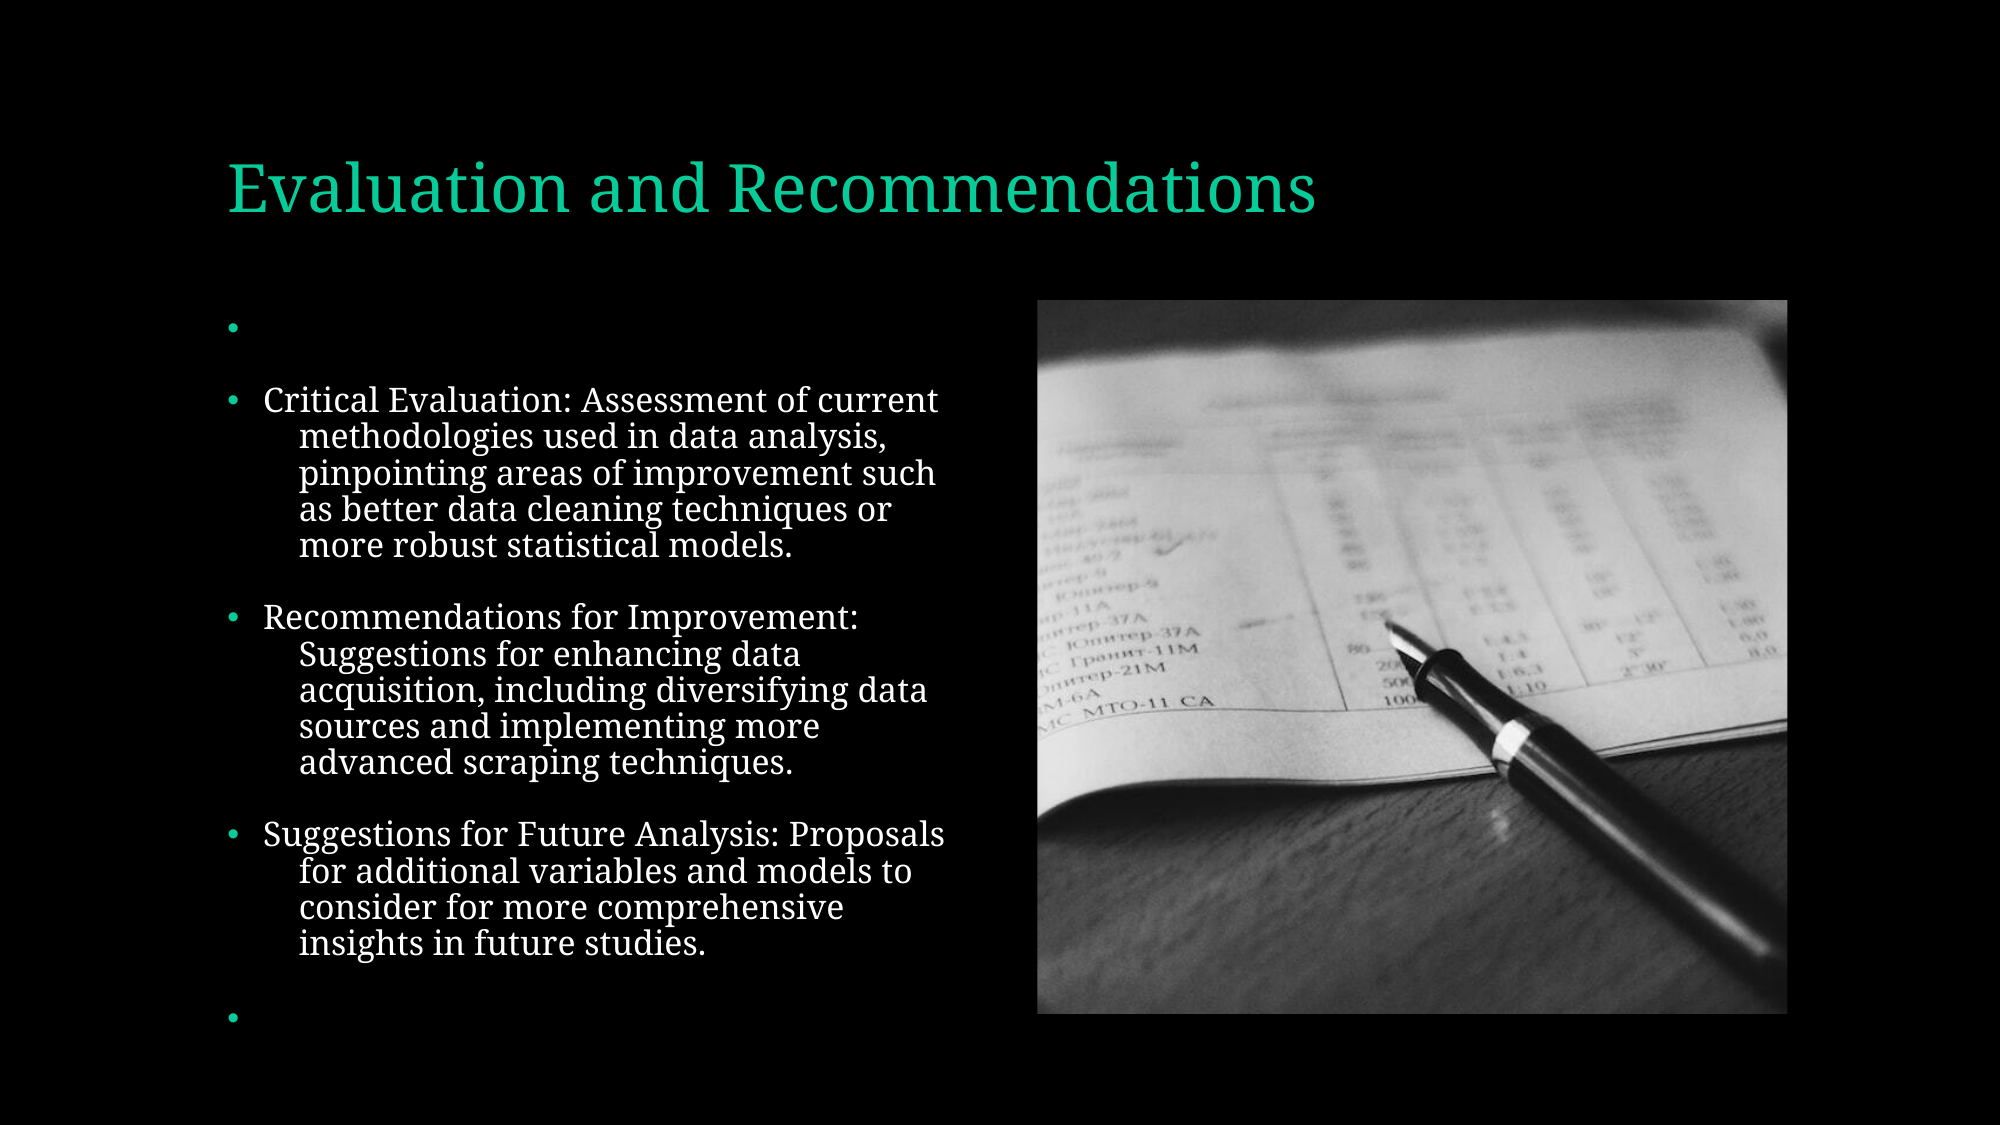

# Evaluation and Recommendations
Critical Evaluation: Assessment of current methodologies used in data analysis, pinpointing areas of improvement such as better data cleaning techniques or more robust statistical models.
Recommendations for Improvement: Suggestions for enhancing data acquisition, including diversifying data sources and implementing more advanced scraping techniques.
Suggestions for Future Analysis: Proposals for additional variables and models to consider for more comprehensive insights in future studies.